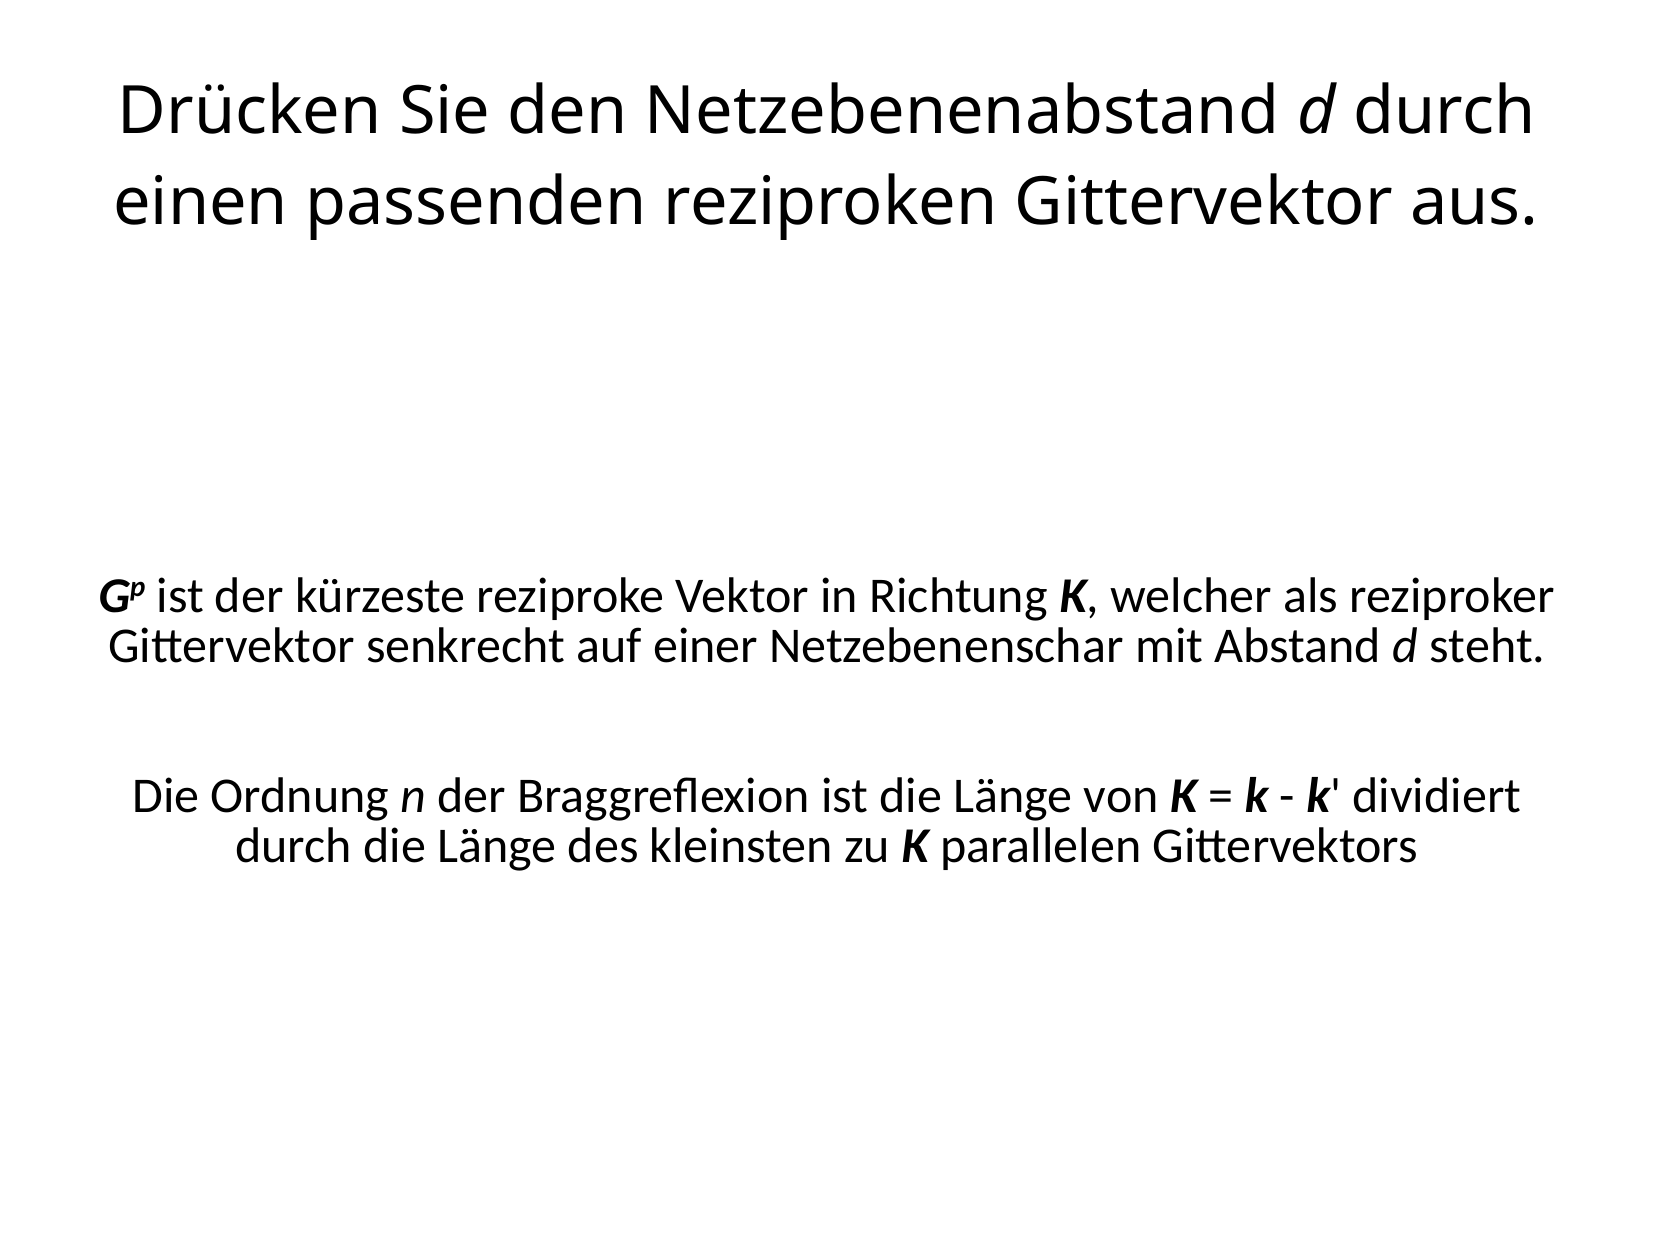

# Drücken Sie den Netzebenenabstand d durch einen passenden reziproken Gittervektor aus.
Gp ist der kürzeste reziproke Vektor in Richtung K, welcher als reziproker Gittervektor senkrecht auf einer Netzebenenschar mit Abstand d steht.
Die Ordnung n der Braggreflexion ist die Länge von K = k - k' dividiert durch die Länge des kleinsten zu K parallelen Gittervektors